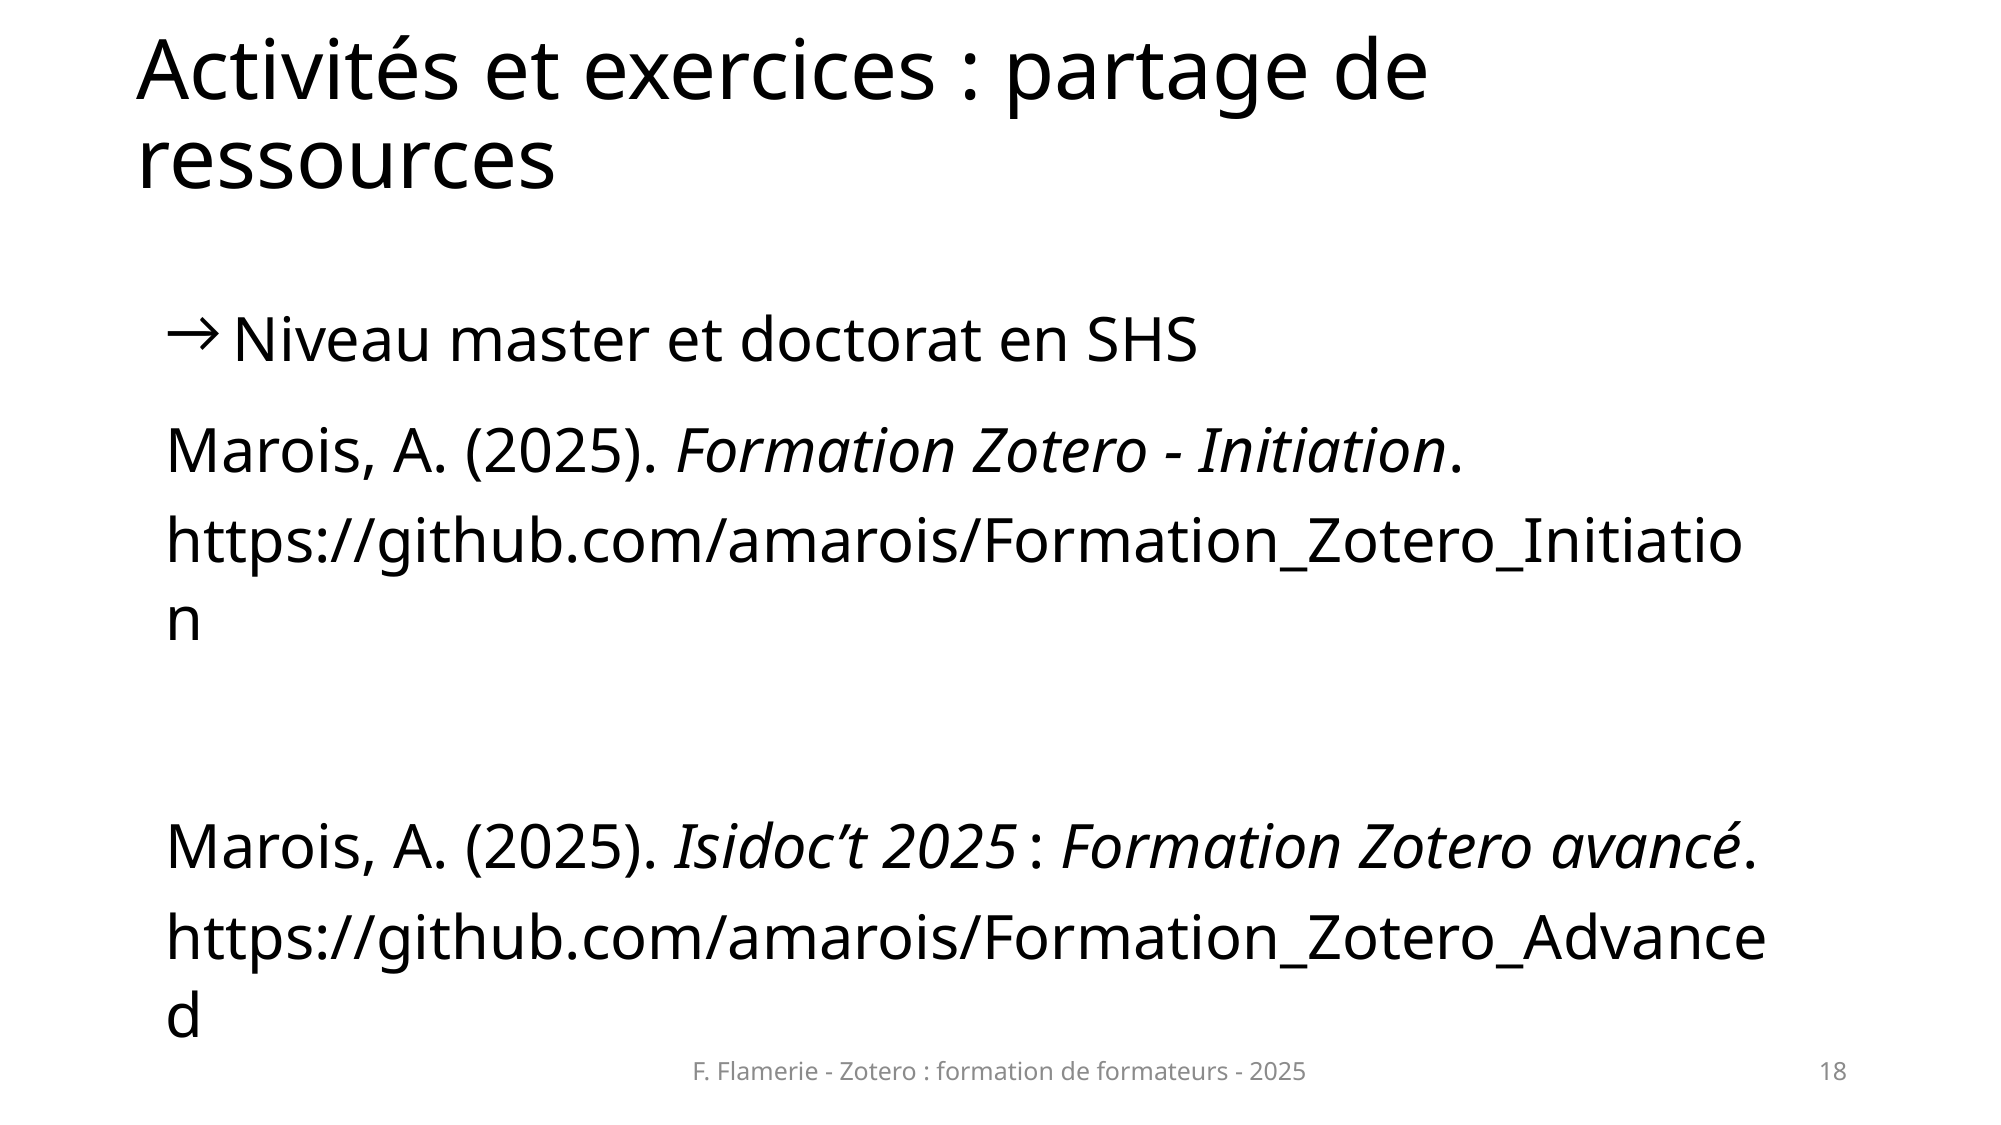

# Activités et exercices : partage de ressources
 Niveau master et doctorat en SHS
Marois, A. (2025). Formation Zotero - Initiation. https://github.com/amarois/Formation_Zotero_Initiation
Marois, A. (2025). Isidoc’t 2025 : Formation Zotero avancé. https://github.com/amarois/Formation_Zotero_Advanced
F. Flamerie - Zotero : formation de formateurs - 2025
18